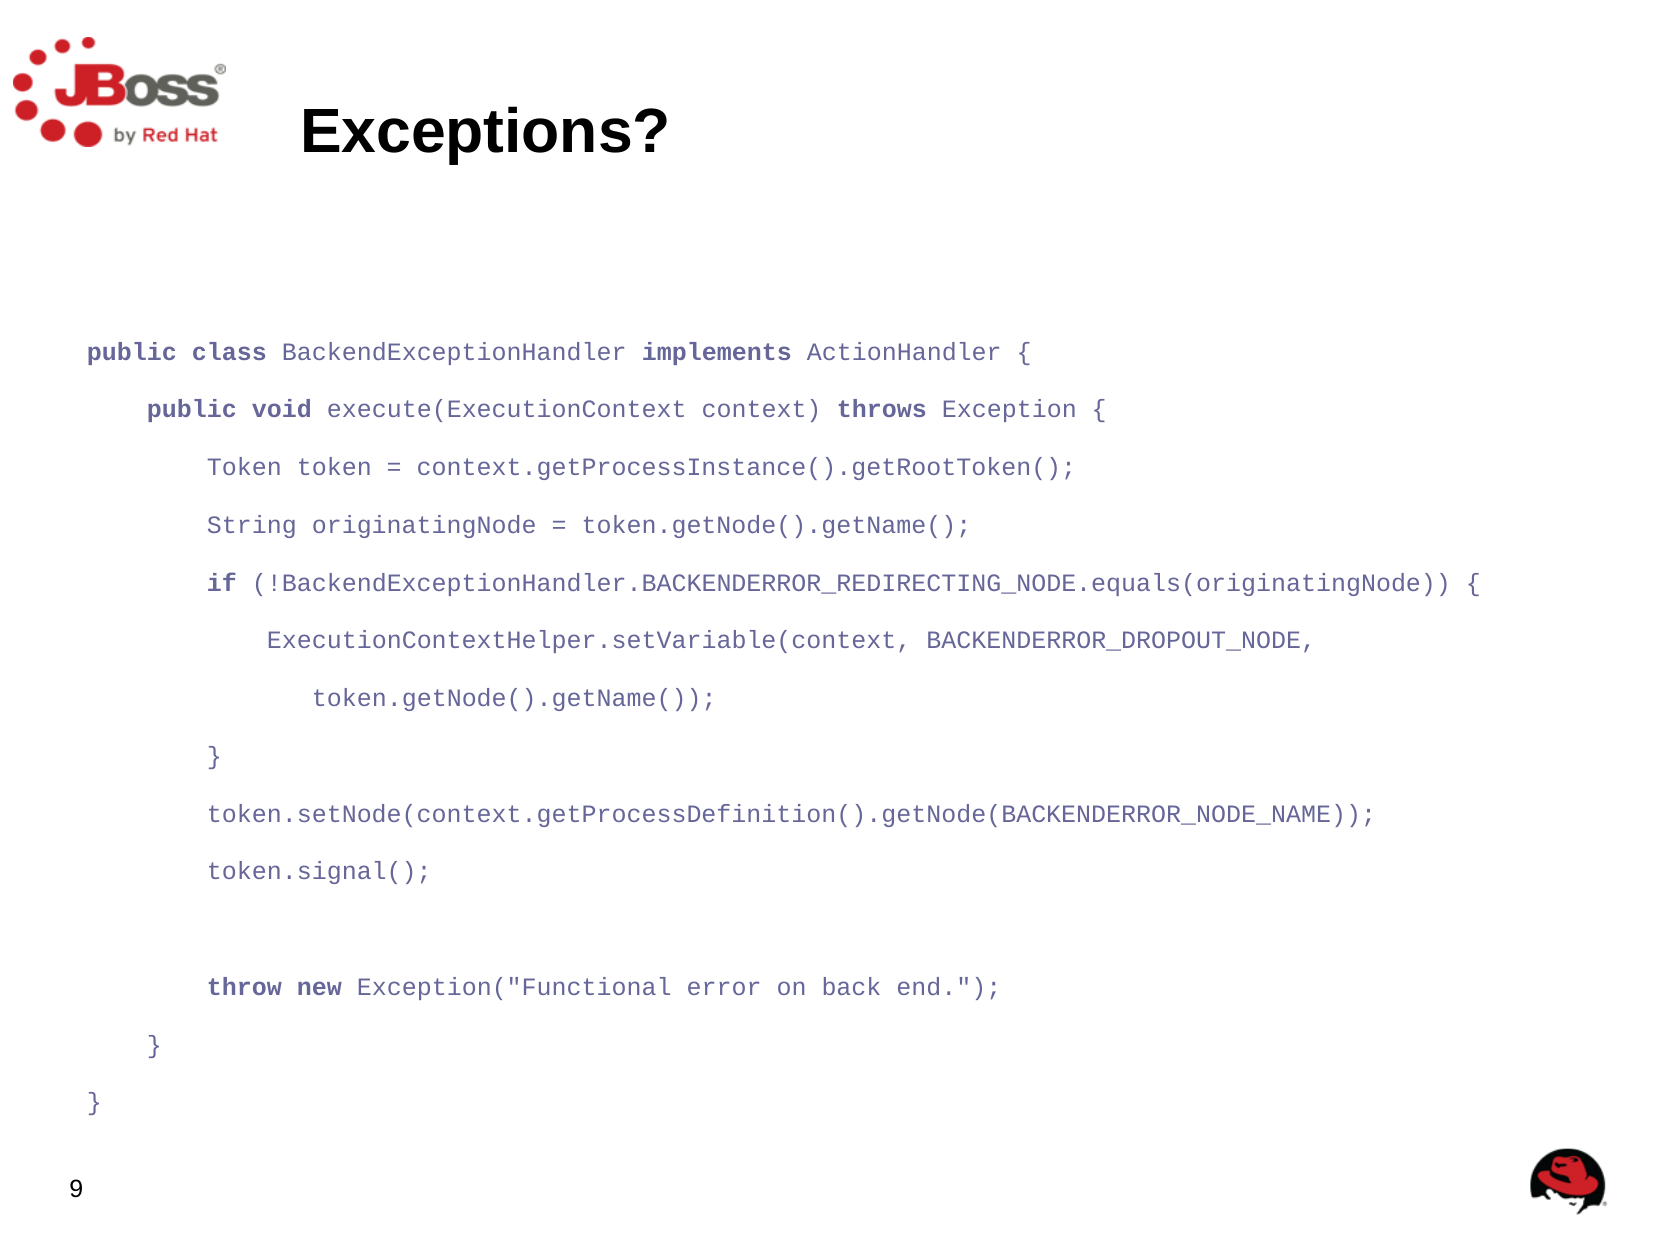

# Exceptions?
public class BackendExceptionHandler implements ActionHandler {
 public void execute(ExecutionContext context) throws Exception {
 Token token = context.getProcessInstance().getRootToken();
 String originatingNode = token.getNode().getName();
 if (!BackendExceptionHandler.BACKENDERROR_REDIRECTING_NODE.equals(originatingNode)) {
 ExecutionContextHelper.setVariable(context, BACKENDERROR_DROPOUT_NODE,
 token.getNode().getName());
 }
 token.setNode(context.getProcessDefinition().getNode(BACKENDERROR_NODE_NAME));
 token.signal();
 throw new Exception("Functional error on back end.");
 }
}